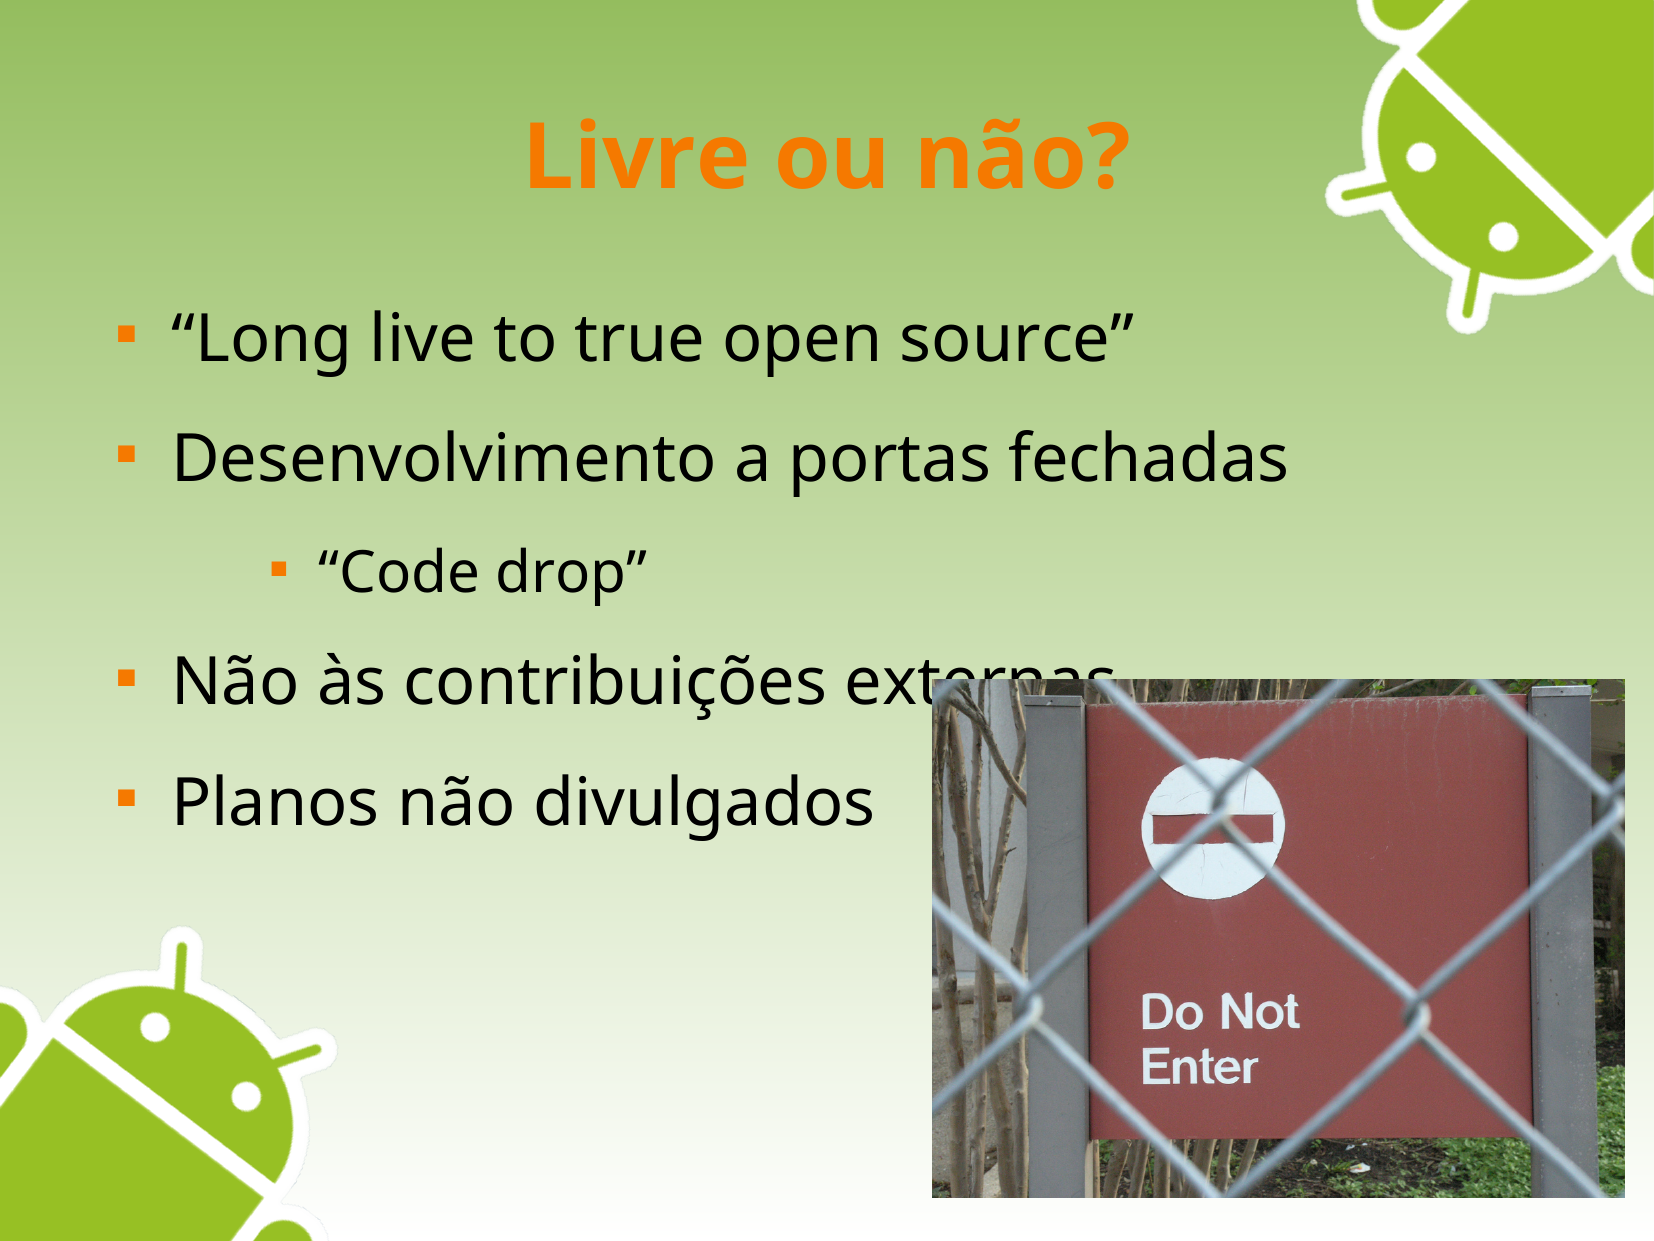

# Livre ou não?
“Long live to true open source”
Desenvolvimento a portas fechadas
“Code drop”
Não às contribuições externas
Planos não divulgados